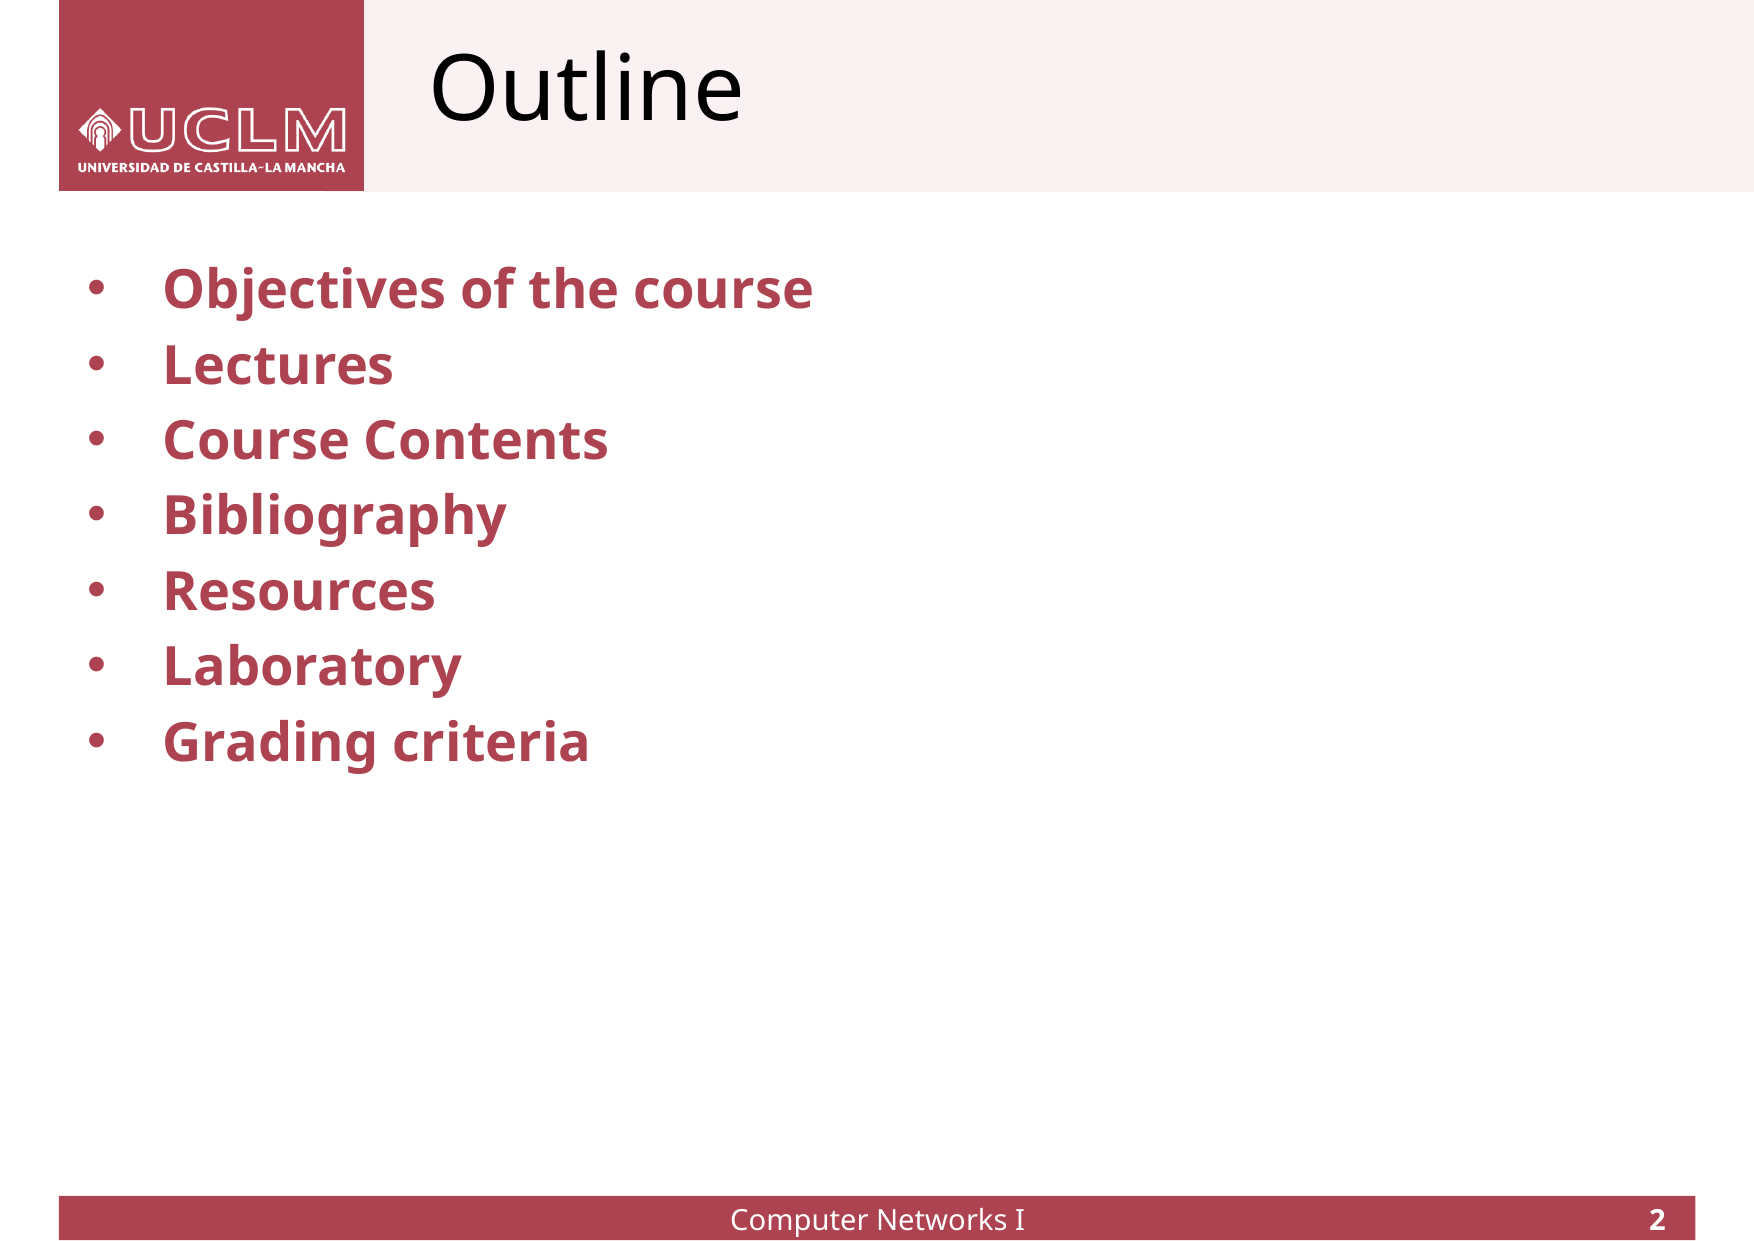

# Outline
Objectives of the course
Lectures
Course Contents
Bibliography
Resources
Laboratory
Grading criteria
Computer Networks I